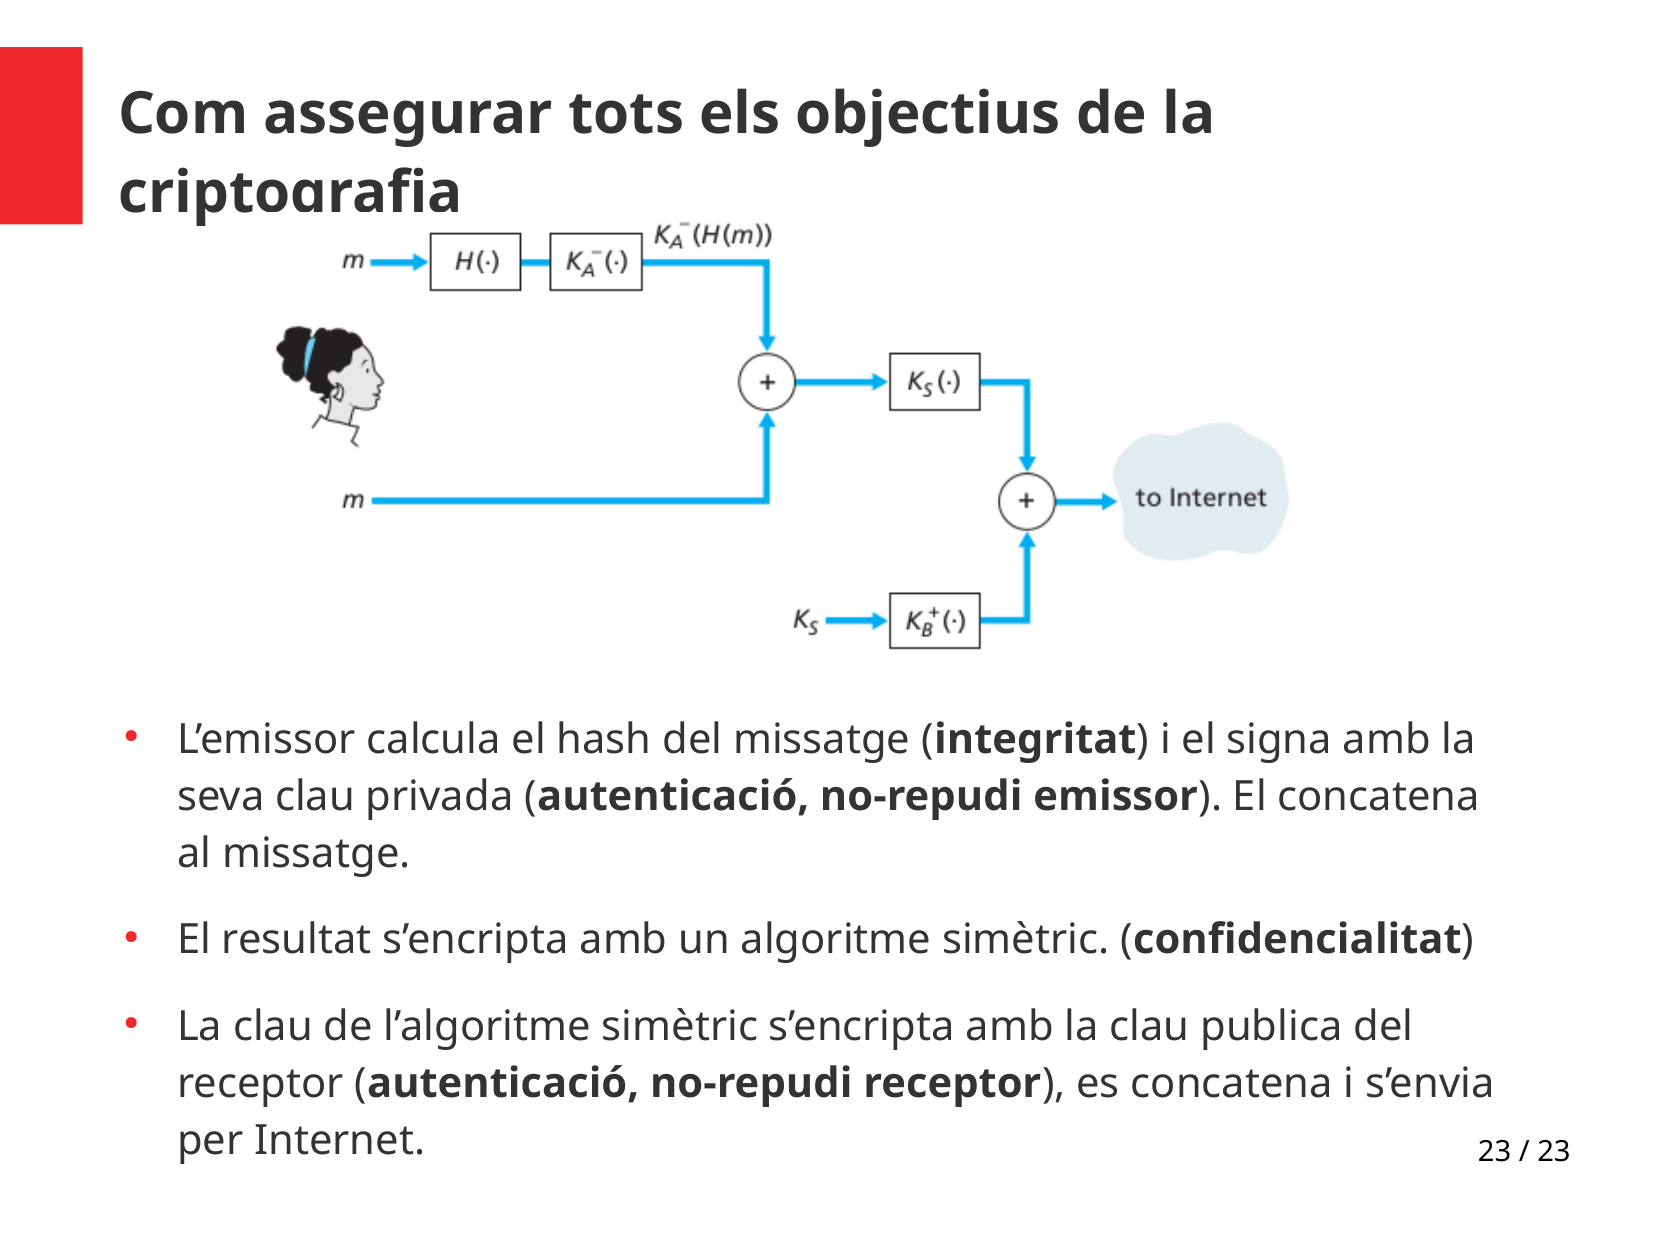

# Com assegurar tots els objectius de la criptografia
L’emissor calcula el hash del missatge (integritat) i el signa amb la seva clau privada (autenticació, no-repudi emissor). El concatena al missatge.
El resultat s’encripta amb un algoritme simètric. (confidencialitat)
La clau de l’algoritme simètric s’encripta amb la clau publica del receptor (autenticació, no-repudi receptor), es concatena i s’envia per Internet.
23